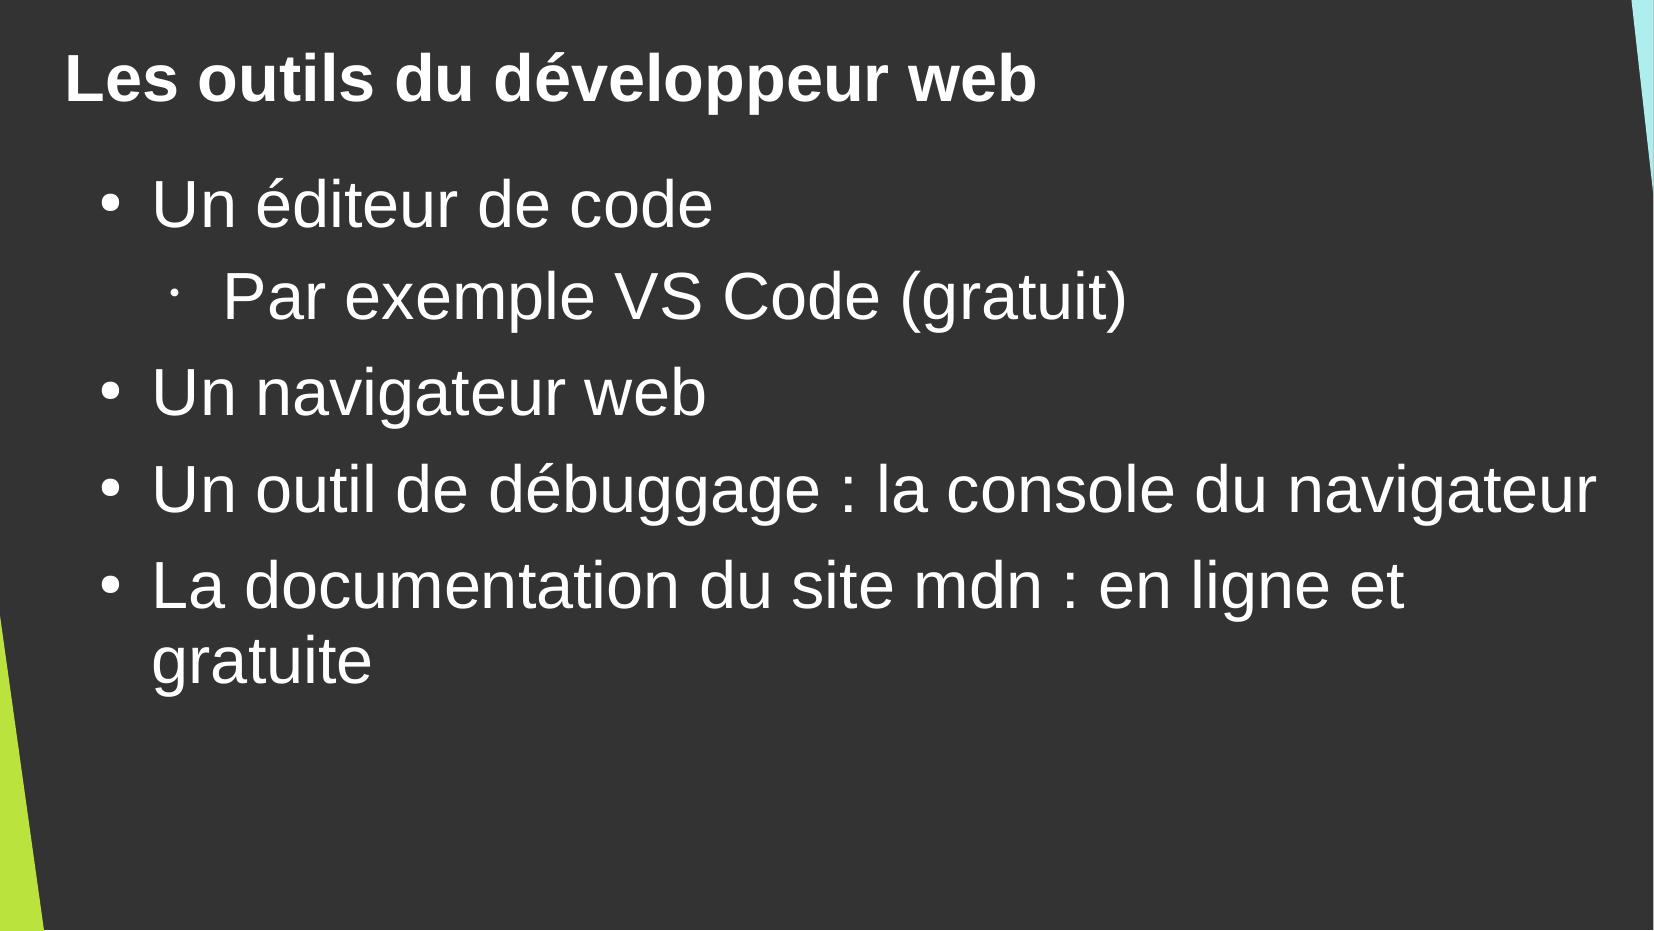

# Les outils du développeur web
Un éditeur de code
Par exemple VS Code (gratuit)
Un navigateur web
Un outil de débuggage : la console du navigateur
La documentation du site mdn : en ligne et gratuite